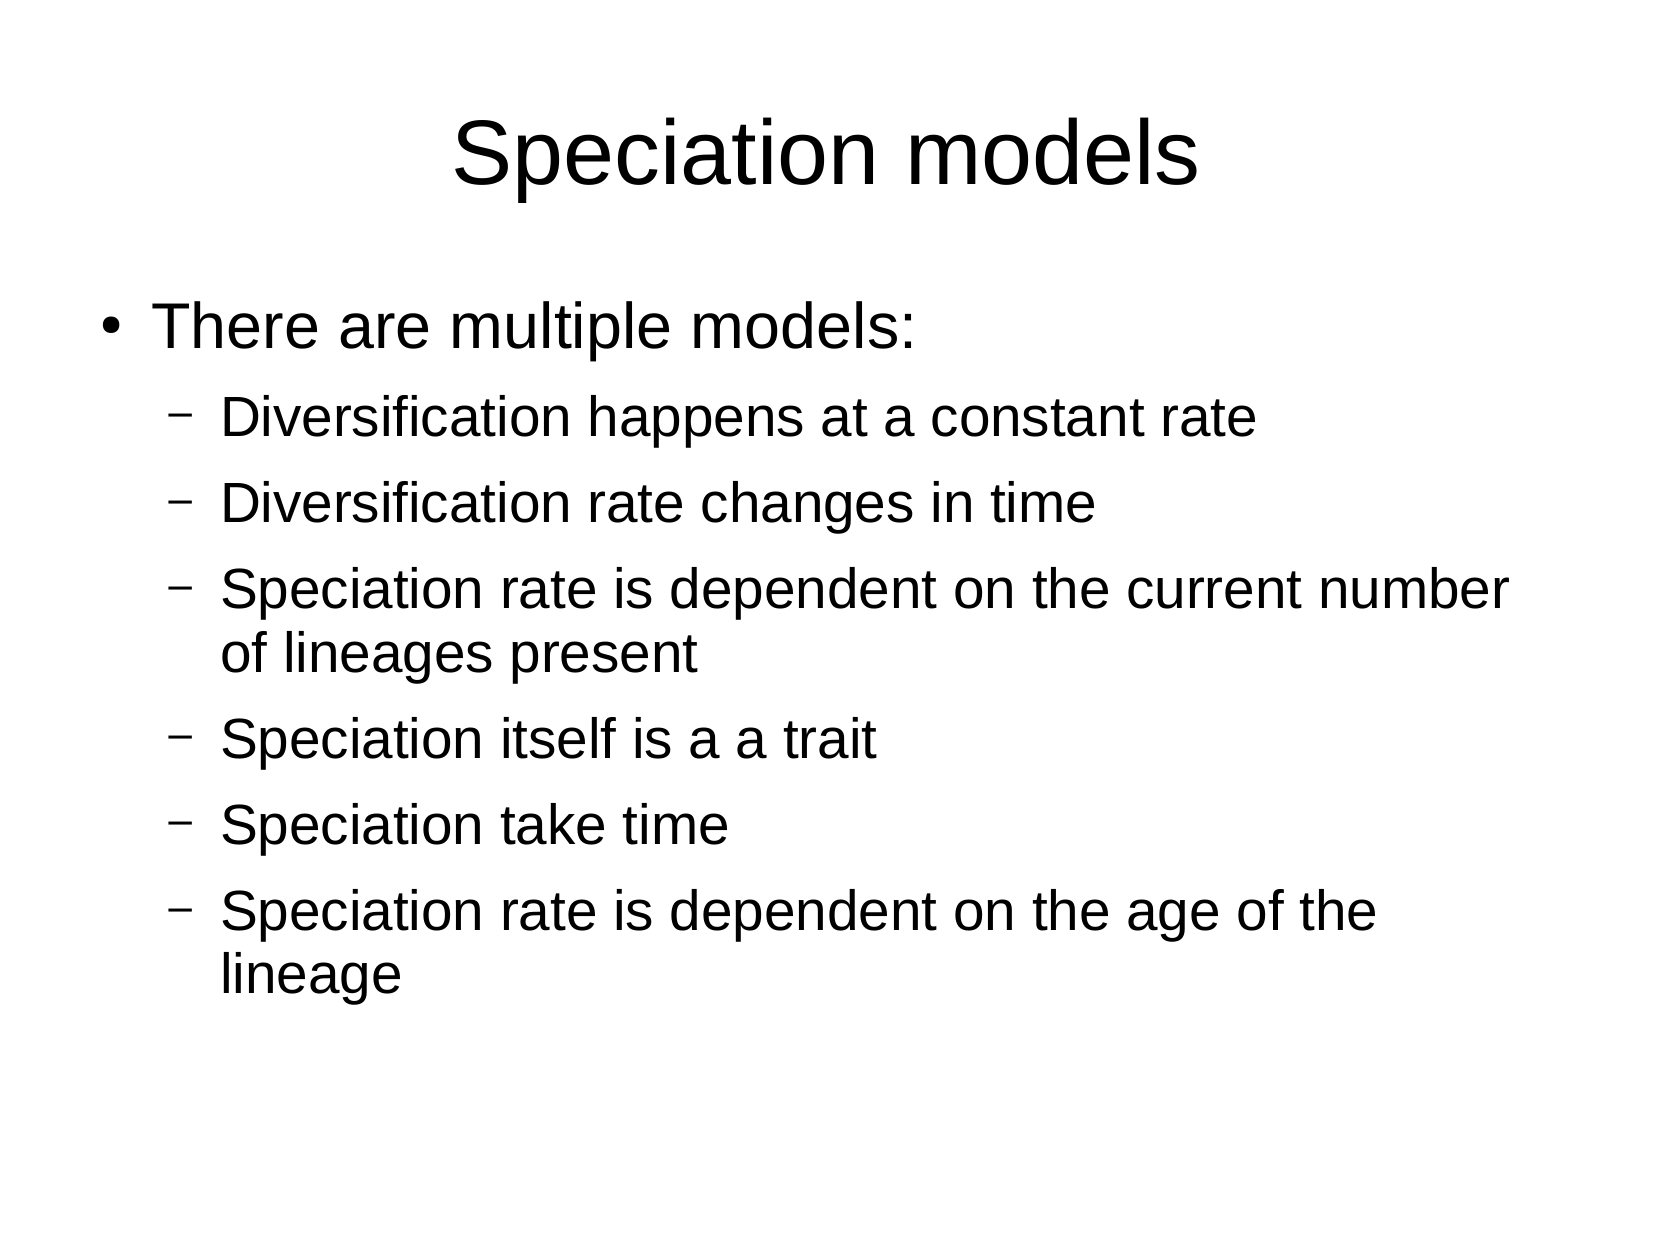

# Speciation models
There are multiple models:
Diversification happens at a constant rate
Diversification rate changes in time
Speciation rate is dependent on the current number of lineages present
Speciation itself is a a trait
Speciation take time
Speciation rate is dependent on the age of the lineage